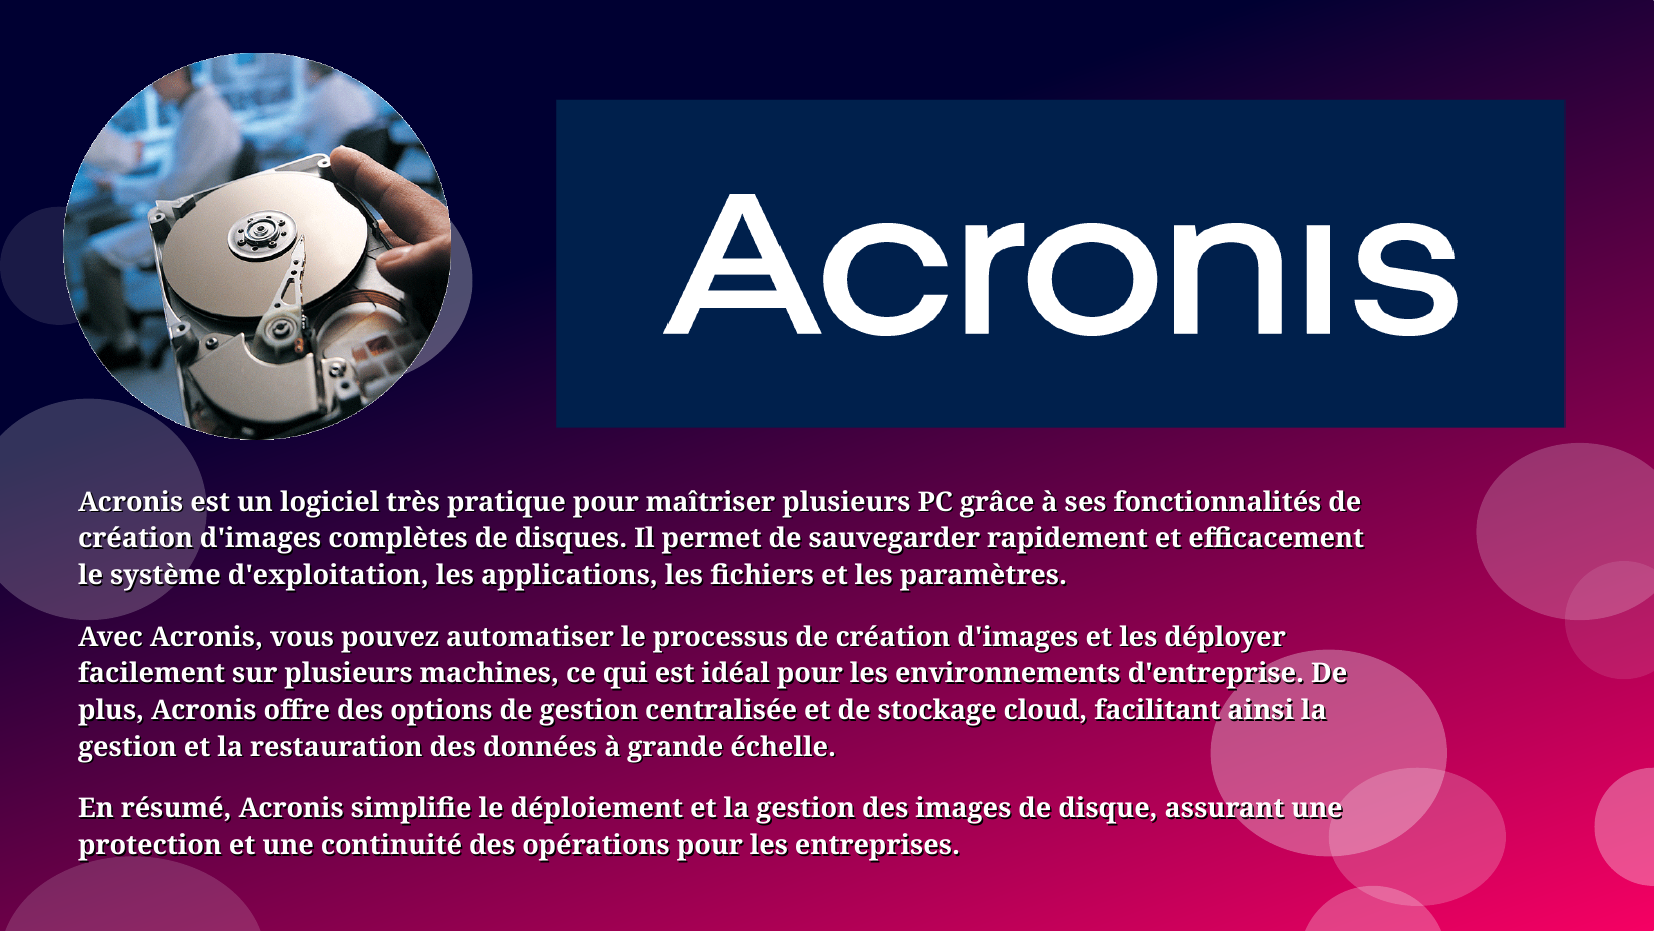

Acronis est un logiciel très pratique pour maîtriser plusieurs PC grâce à ses fonctionnalités de création d'images complètes de disques. Il permet de sauvegarder rapidement et efficacement le système d'exploitation, les applications, les fichiers et les paramètres.
Avec Acronis, vous pouvez automatiser le processus de création d'images et les déployer facilement sur plusieurs machines, ce qui est idéal pour les environnements d'entreprise. De plus, Acronis offre des options de gestion centralisée et de stockage cloud, facilitant ainsi la gestion et la restauration des données à grande échelle.
En résumé, Acronis simplifie le déploiement et la gestion des images de disque, assurant une protection et une continuité des opérations pour les entreprises.